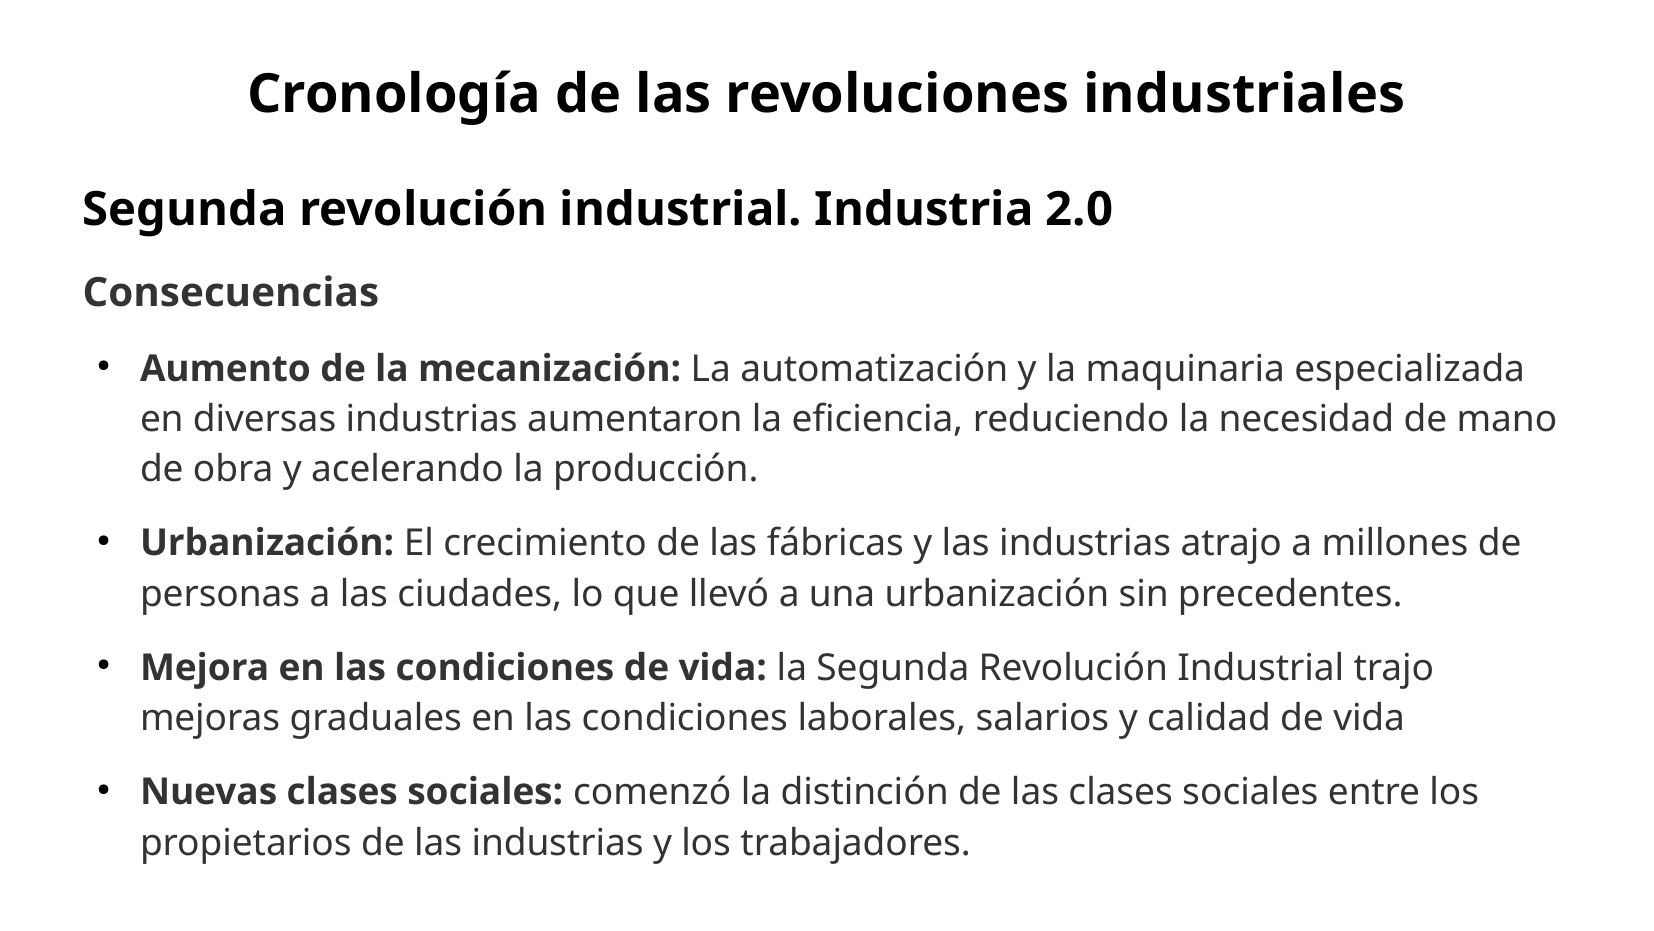

# Cronología de las revoluciones industriales
Segunda revolución industrial. Industria 2.0
Consecuencias
Aumento de la mecanización: La automatización y la maquinaria especializada en diversas industrias aumentaron la eficiencia, reduciendo la necesidad de mano de obra y acelerando la producción.
Urbanización: El crecimiento de las fábricas y las industrias atrajo a millones de personas a las ciudades, lo que llevó a una urbanización sin precedentes.
Mejora en las condiciones de vida: la Segunda Revolución Industrial trajo mejoras graduales en las condiciones laborales, salarios y calidad de vida
Nuevas clases sociales: comenzó la distinción de las clases sociales entre los propietarios de las industrias y los trabajadores.